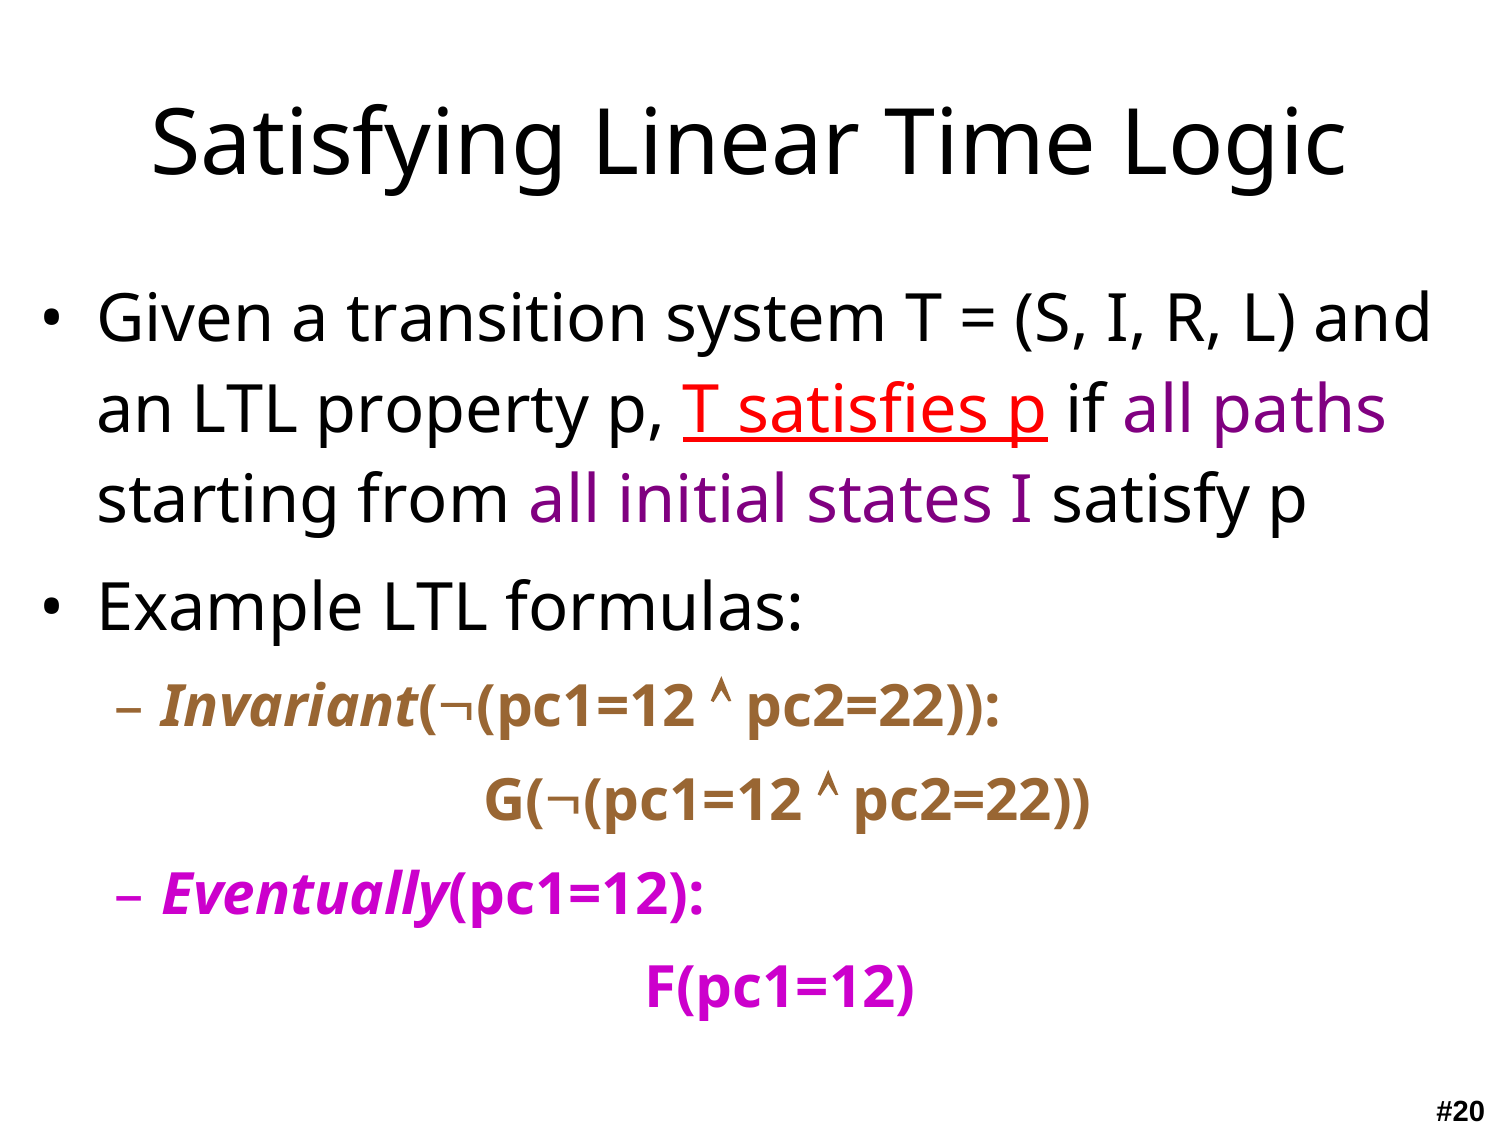

# Satisfying Linear Time Logic
Given a transition system T = (S, I, R, L) and an LTL property p, T satisfies p if all paths starting from all initial states I satisfy p
Example LTL formulas:
Invariant((pc1=12  pc2=22)):
G((pc1=12  pc2=22))
Eventually(pc1=12):
F(pc1=12)
20